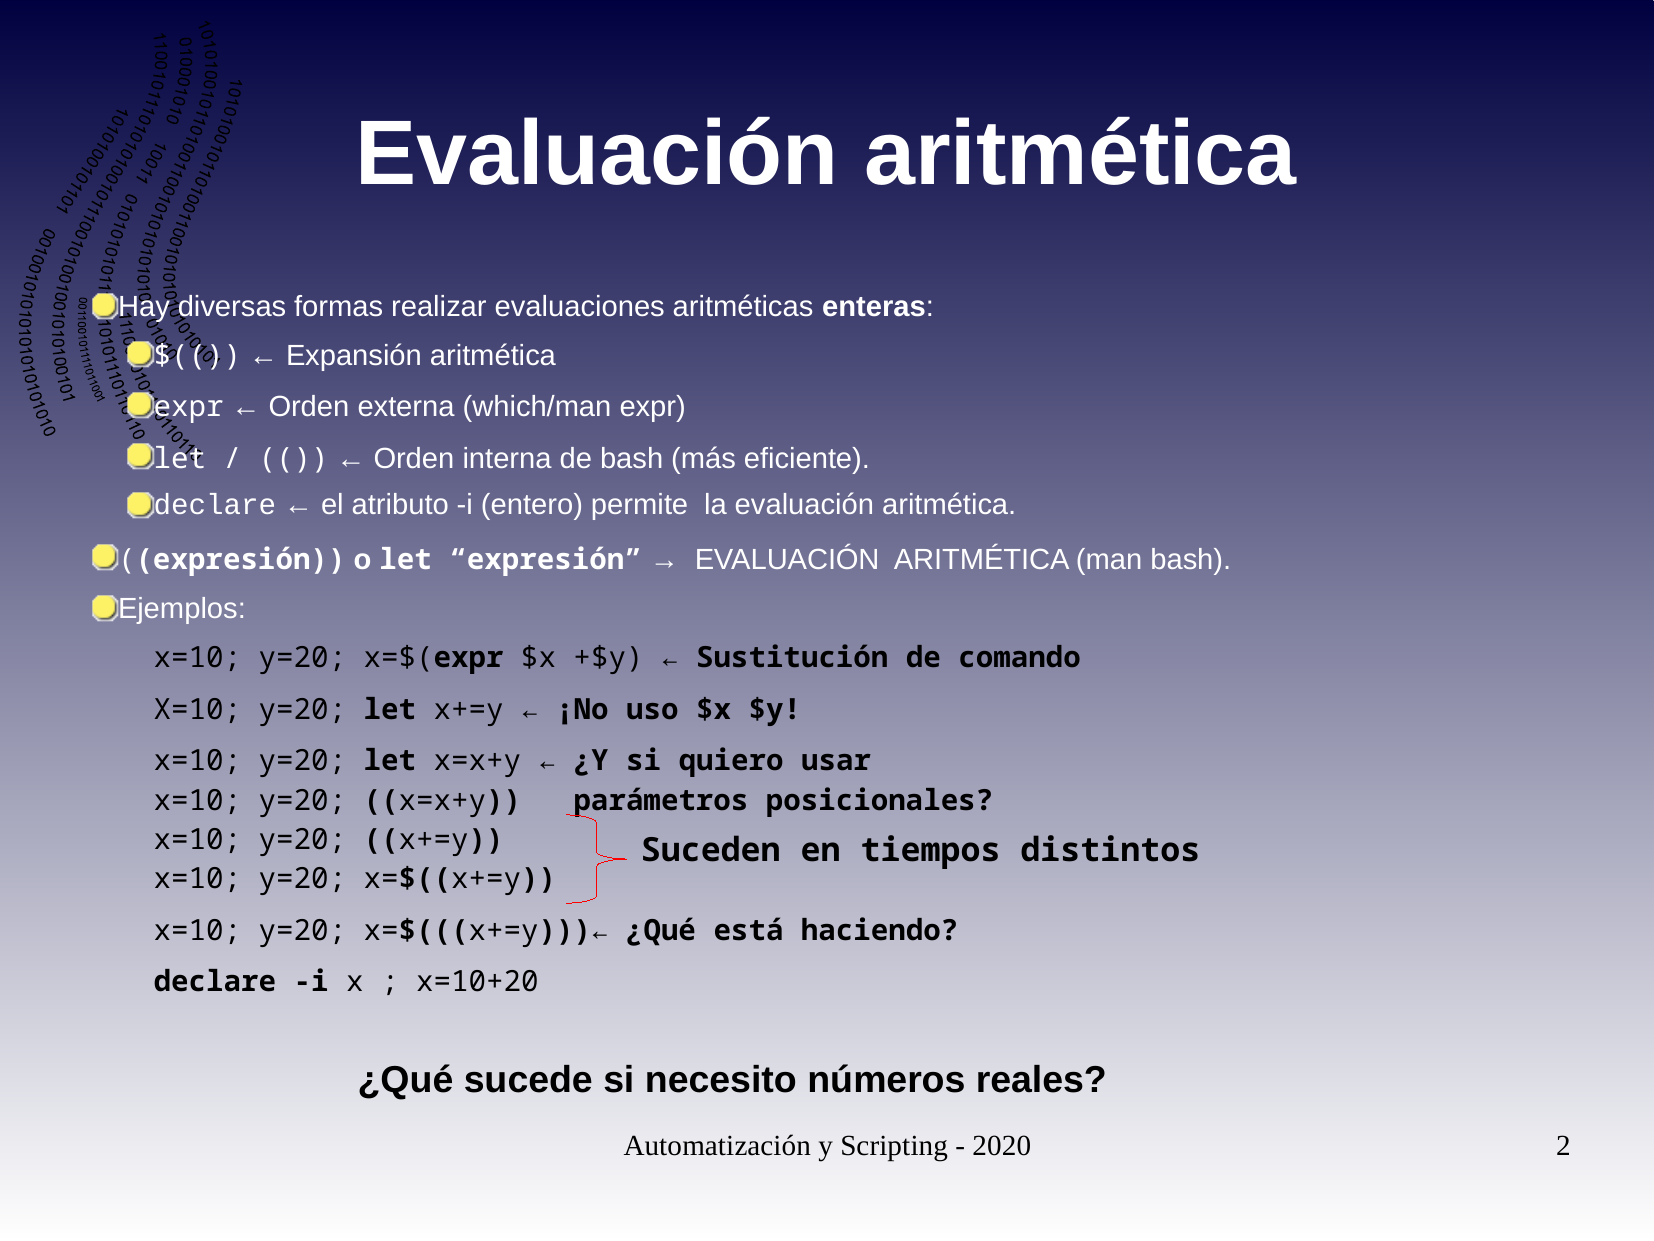

# Evaluación aritmética
Hay diversas formas realizar evaluaciones aritméticas enteras:
$(()) ← Expansión aritmética
expr ← Orden externa (which/man expr)
let / (()) ← Orden interna de bash (más eficiente).
declare ← el atributo -i (entero) permite la evaluación aritmética.
((expresión)) o let “expresión” → EVALUACIÓN ARITMÉTICA (man bash).
Ejemplos:
x=10; y=20; x=$(expr $x +$y) ← Sustitución de comando
X=10; y=20; let x+=y ← ¡No uso $x $y!
x=10; y=20; let x=x+y ← ¿Y si quiero usar
x=10; y=20; ((x=x+y)) parámetros posicionales?
x=10; y=20; ((x+=y))
x=10; y=20; x=$((x+=y))
x=10; y=20; x=$(((x+=y)))← ¿Qué está haciendo?
declare -i x ; x=10+20
Suceden en tiempos distintos
¿Qué sucede si necesito números reales?
Automatización y Scripting - 2020
2